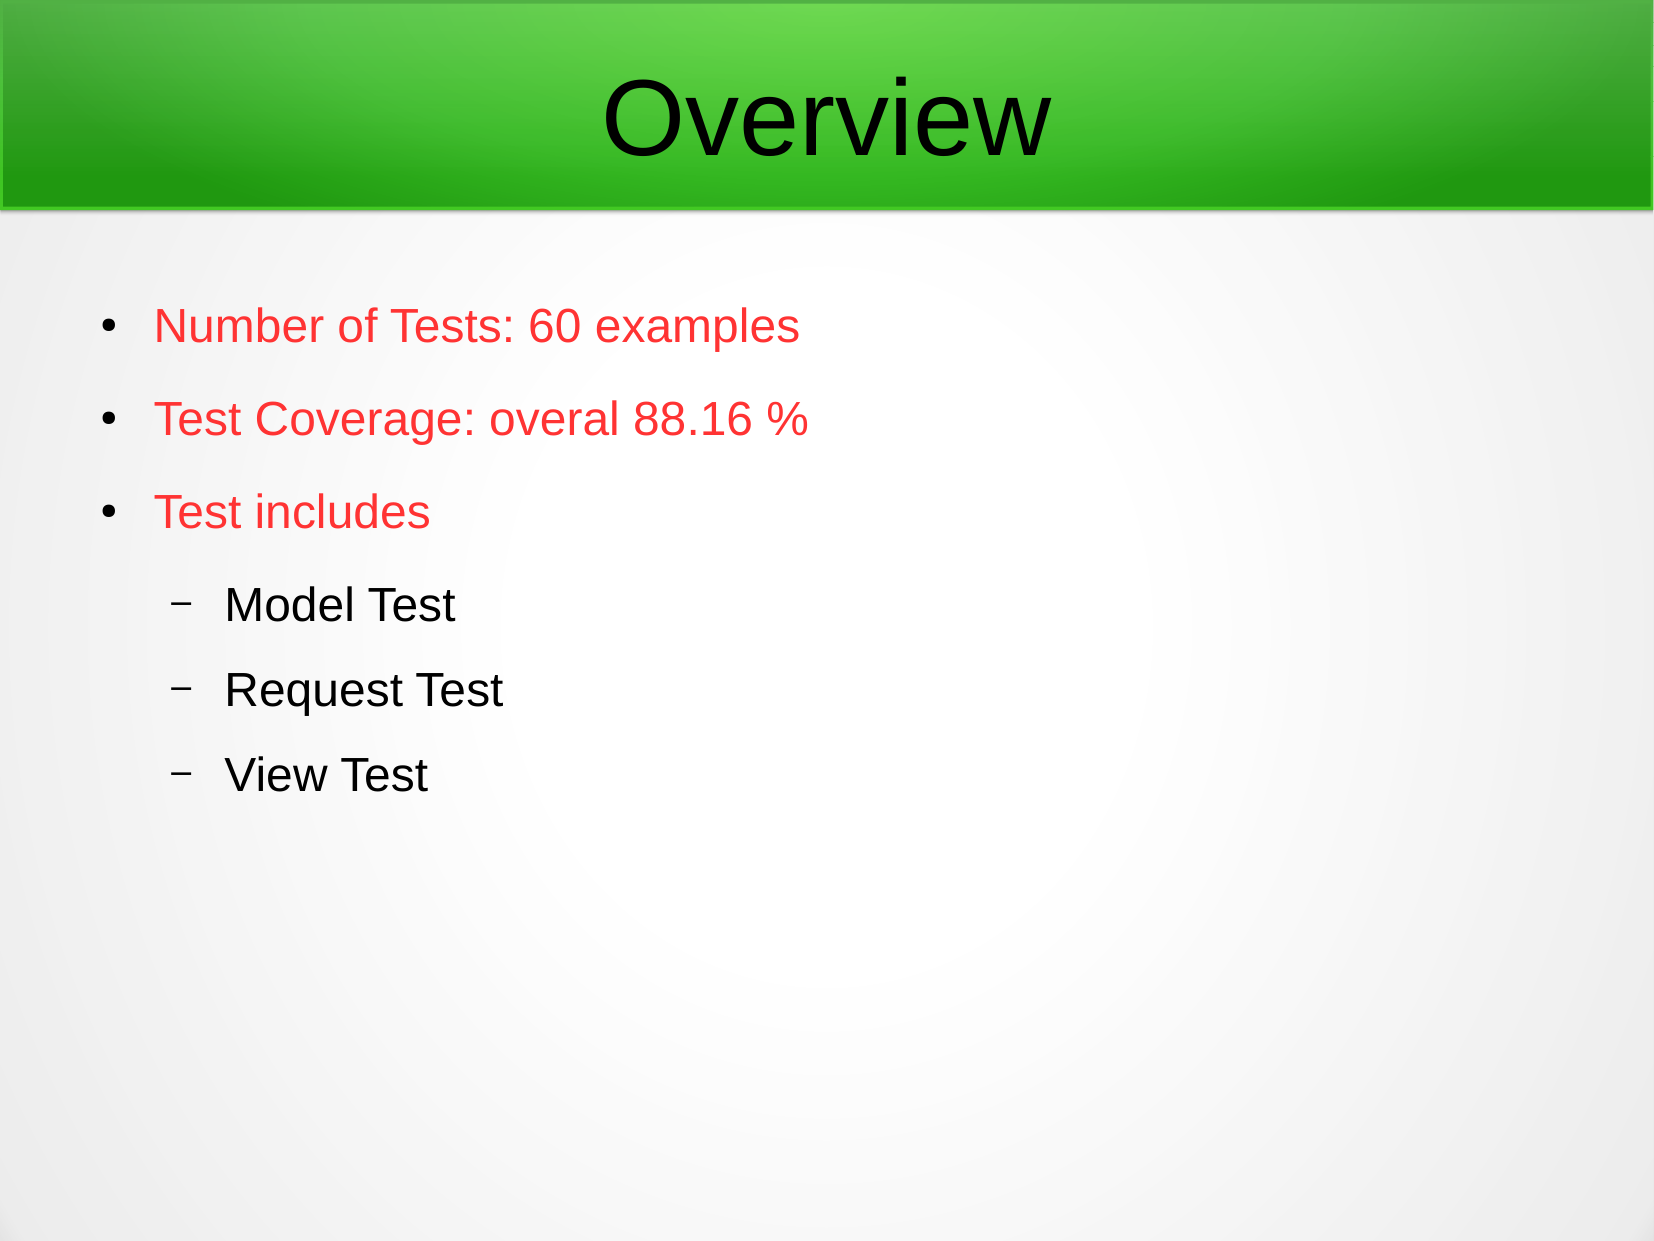

# Overview
Number of Tests: 60 examples
Test Coverage: overal 88.16 %
Test includes
Model Test
Request Test
View Test